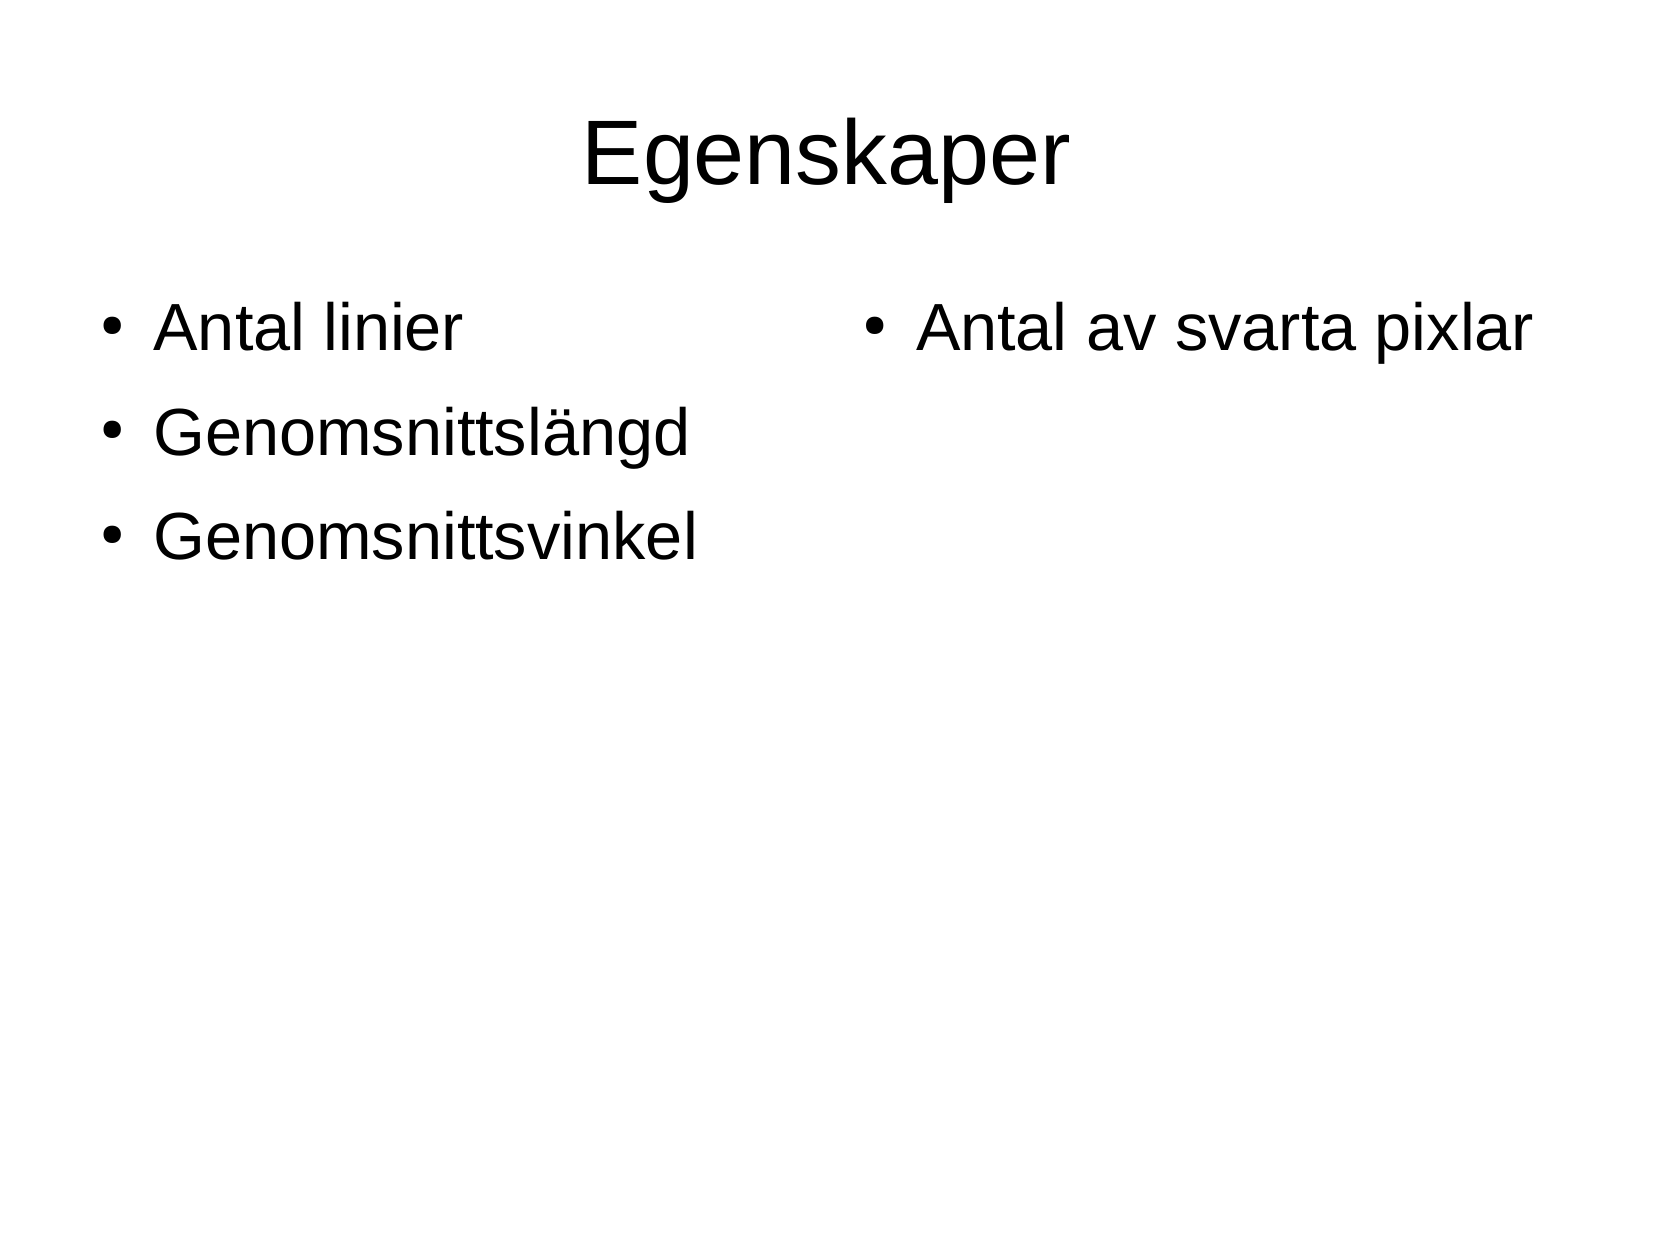

# Egenskaper
Antal linier
Genomsnittslängd
Genomsnittsvinkel
Antal av svarta pixlar